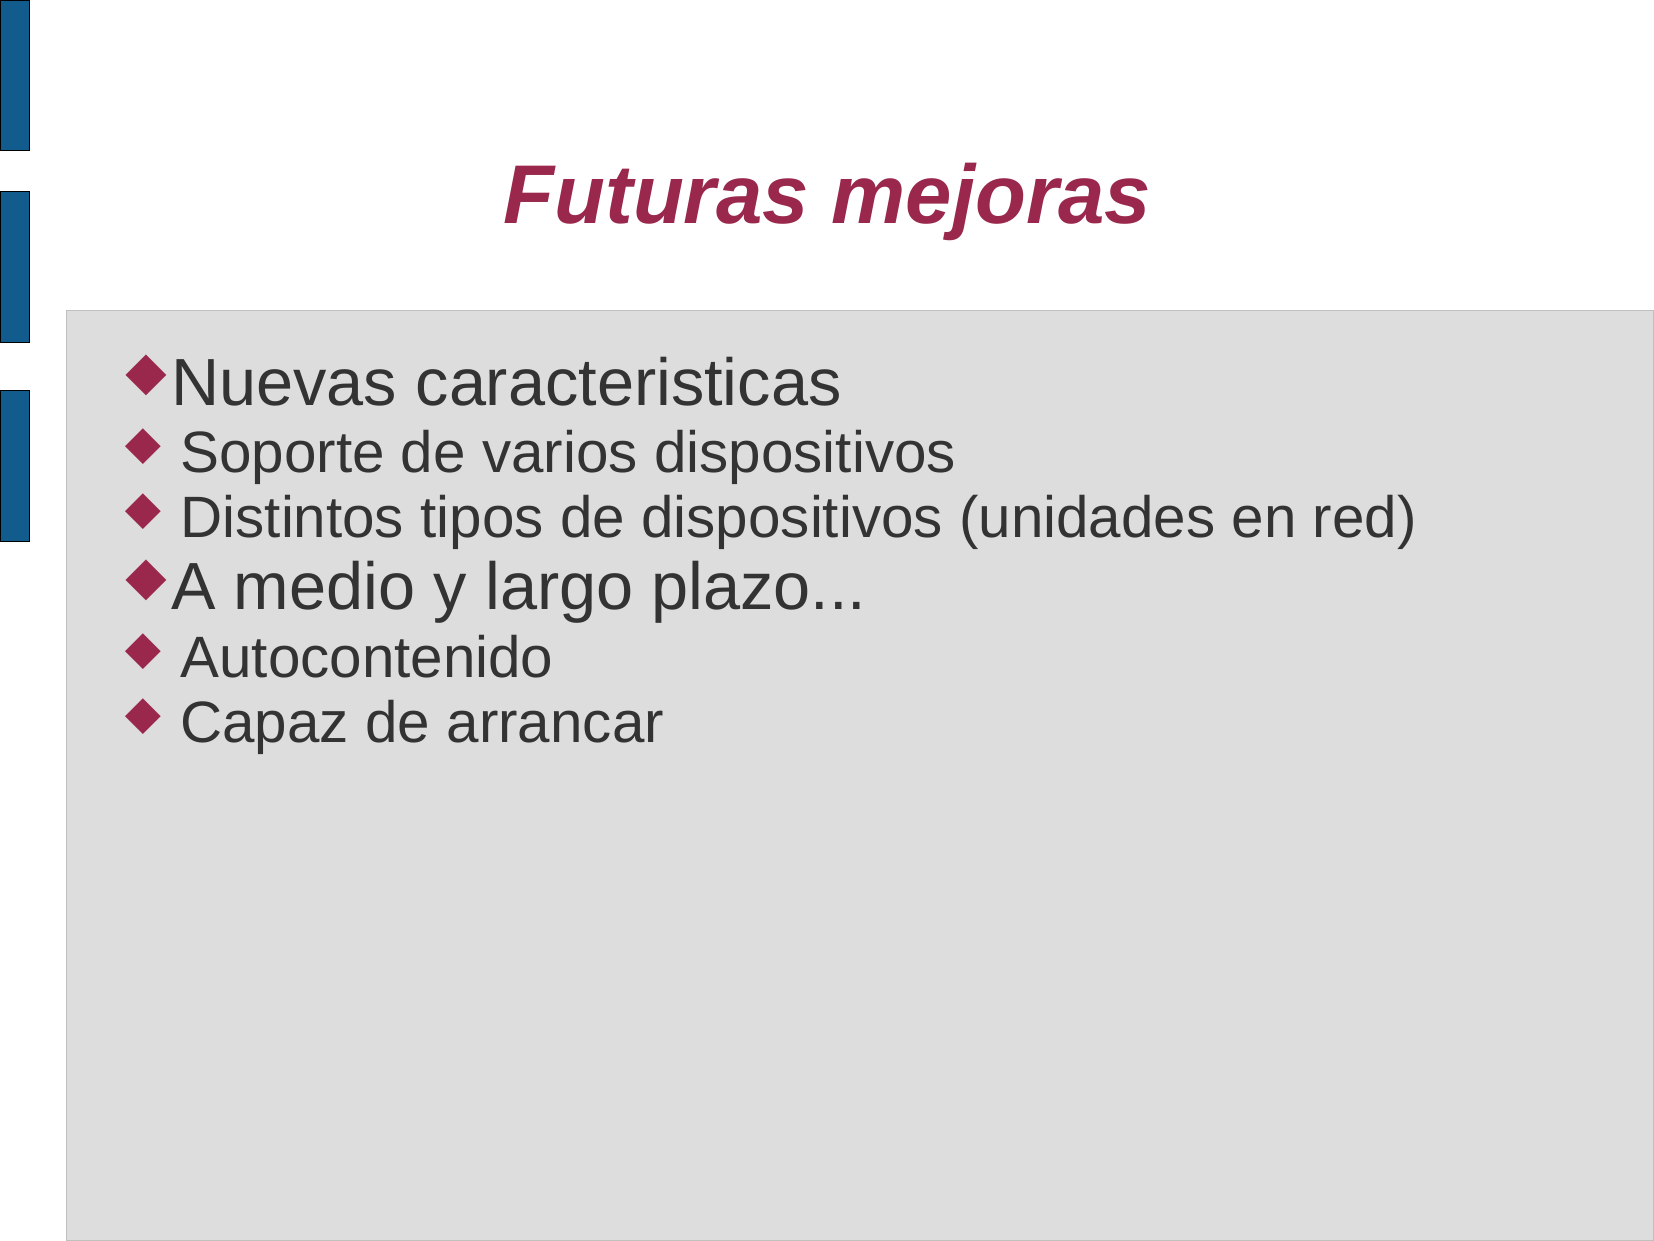

# Futuras mejoras
Nuevas caracteristicas
Soporte de varios dispositivos
Distintos tipos de dispositivos (unidades en red)
A medio y largo plazo...
Autocontenido
Capaz de arrancar